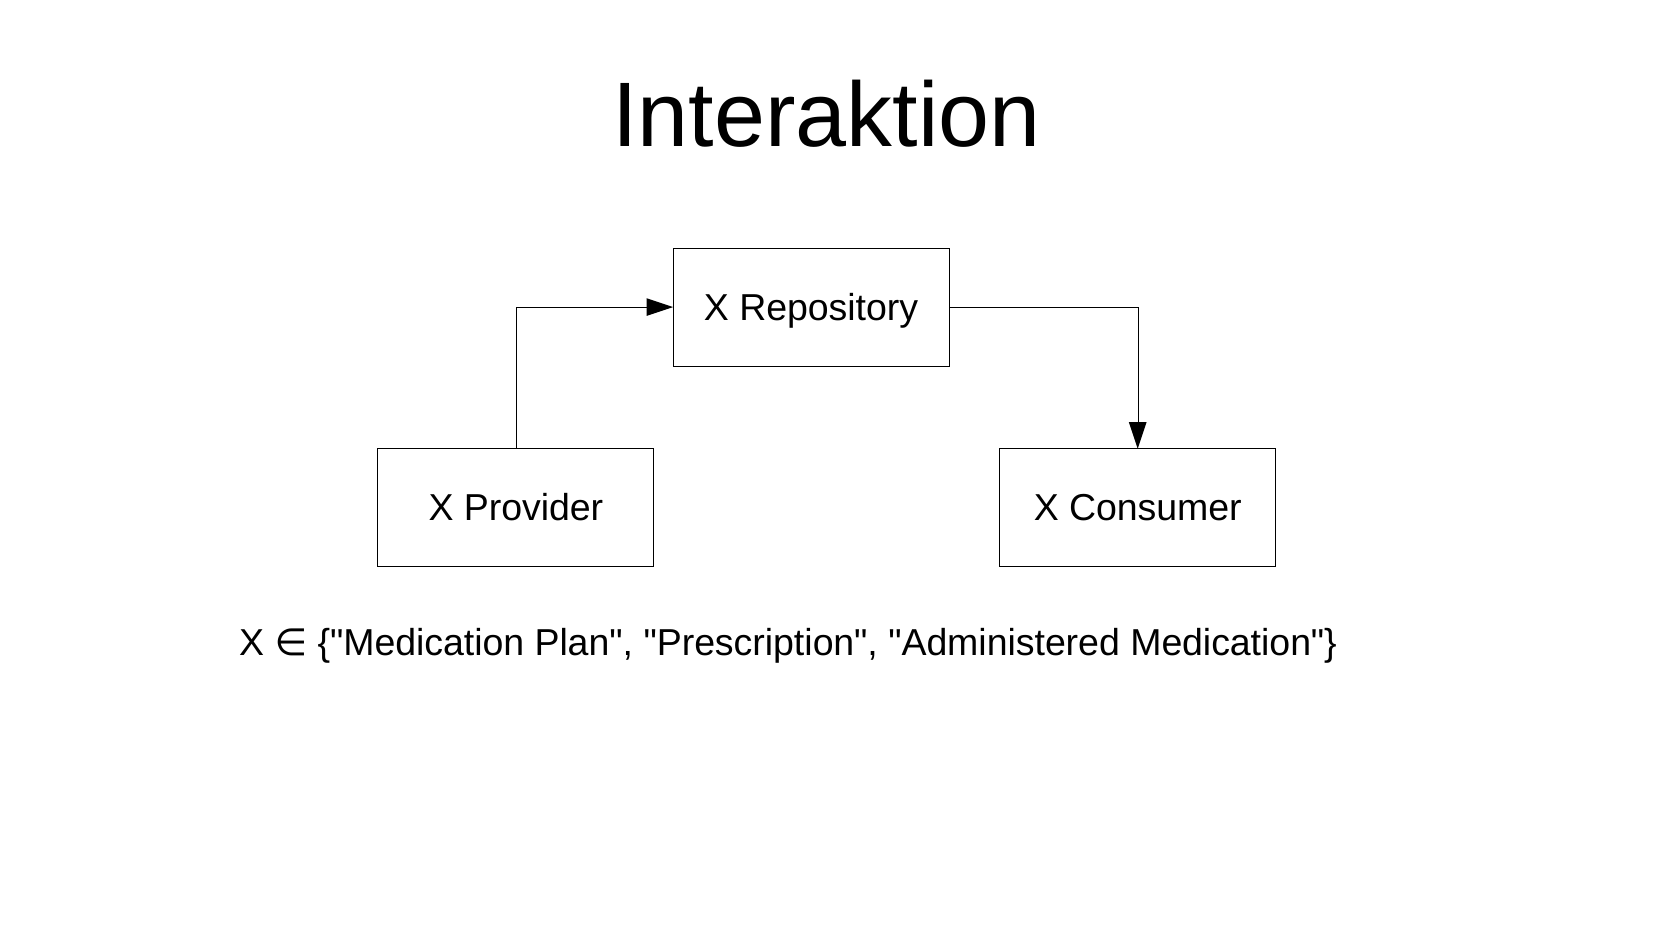

# Interaktion
X Repository
X Provider
X Consumer
X ∈ {"Medication Plan", "Prescription", "Administered Medication"}